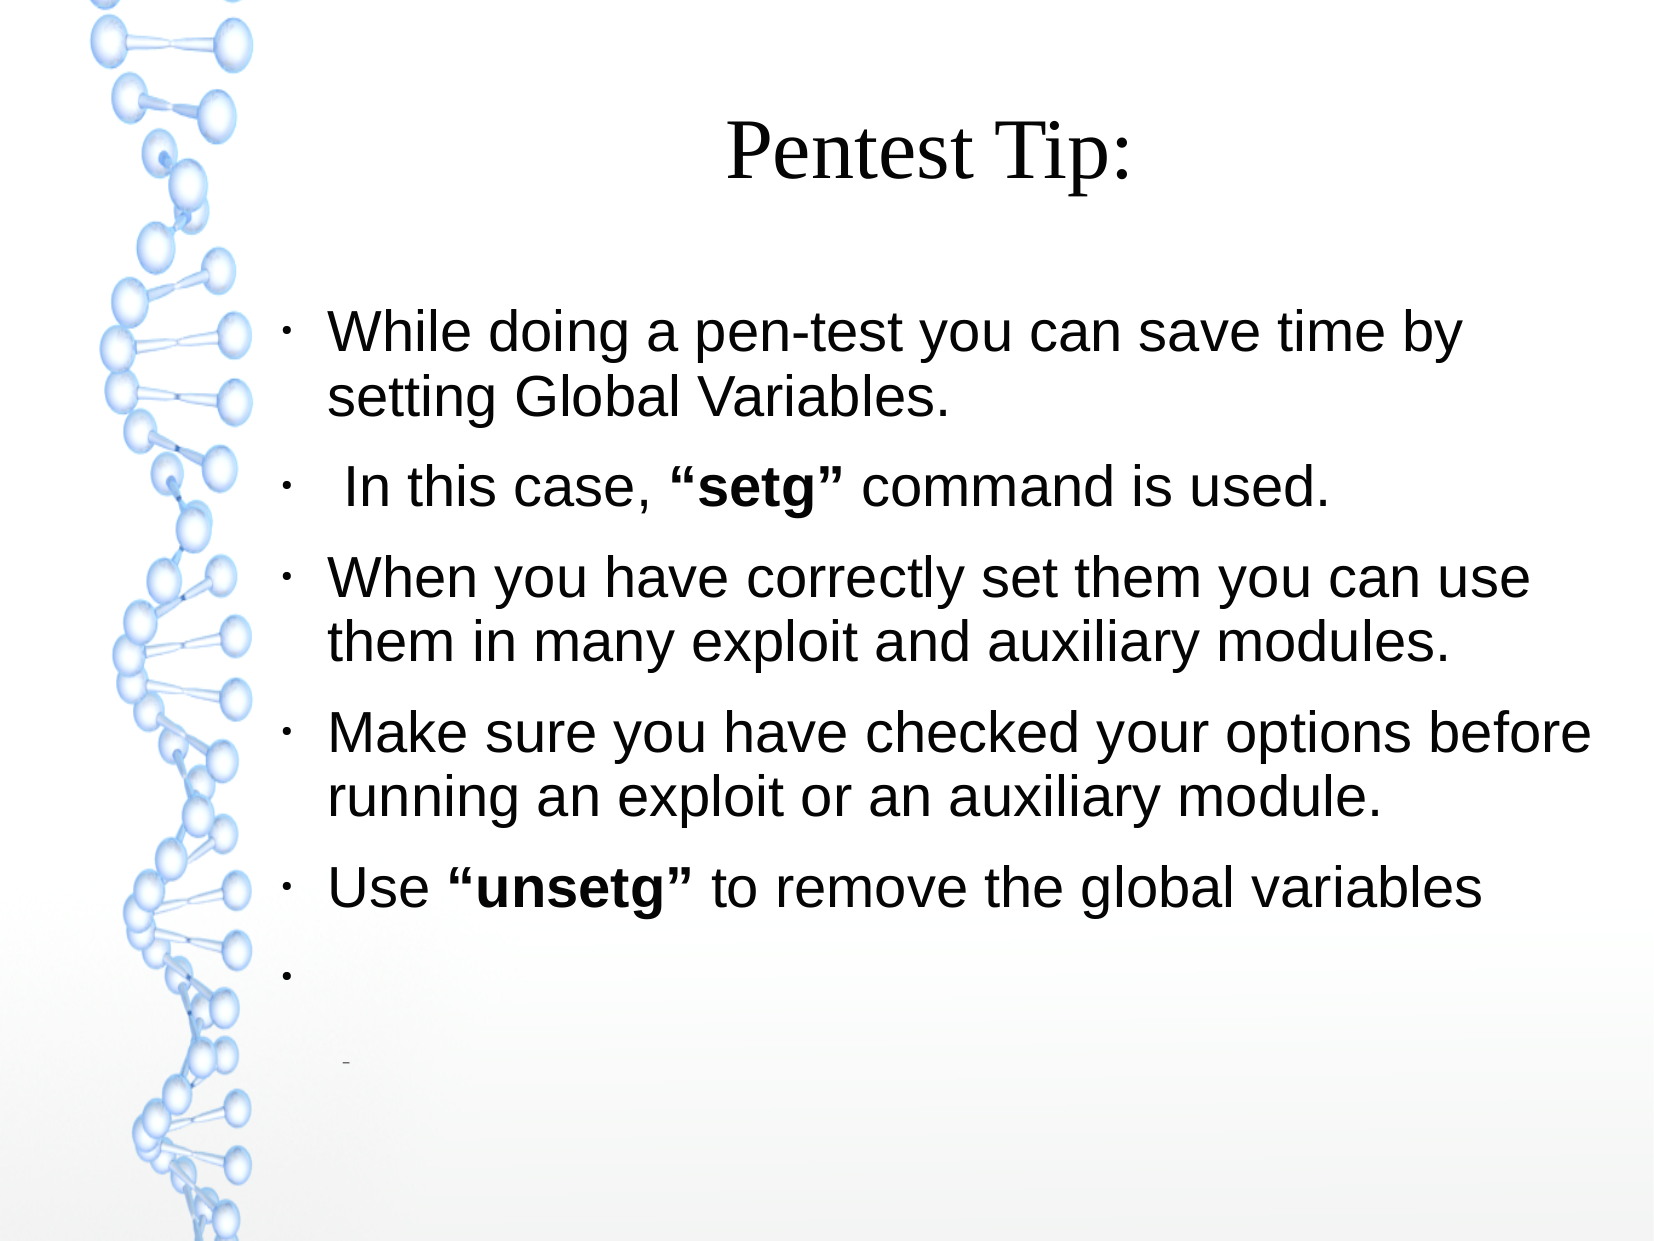

# Pentest Tip:
While doing a pen-test you can save time by setting Global Variables.
 In this case, “setg” command is used.
When you have correctly set them you can use them in many exploit and auxiliary modules.
Make sure you have checked your options before running an exploit or an auxiliary module.
Use “unsetg” to remove the global variables